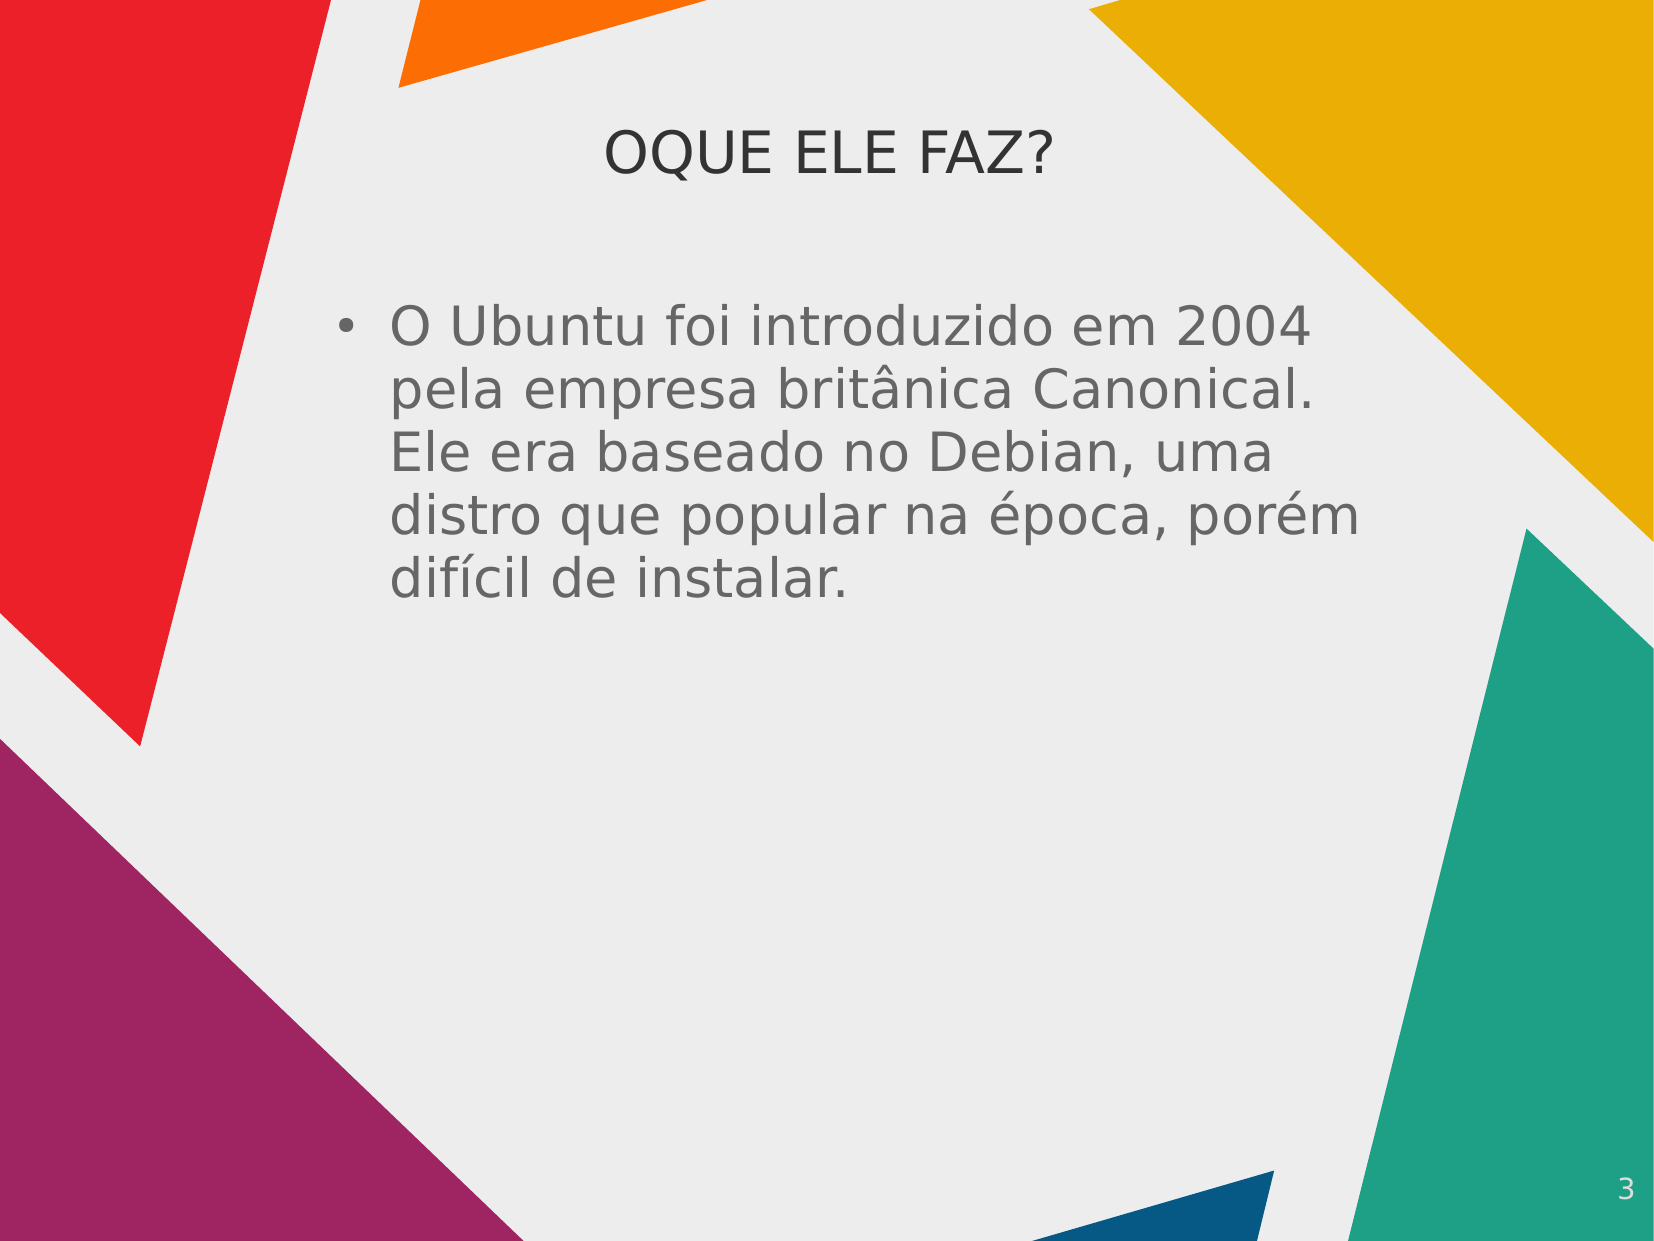

# OQUE ELE FAZ​​?
O Ubuntu foi introduzido em 2004 pela empresa britânica Canonical. Ele era baseado no Debian, uma distro que popular na época, porém difícil de instalar.
3